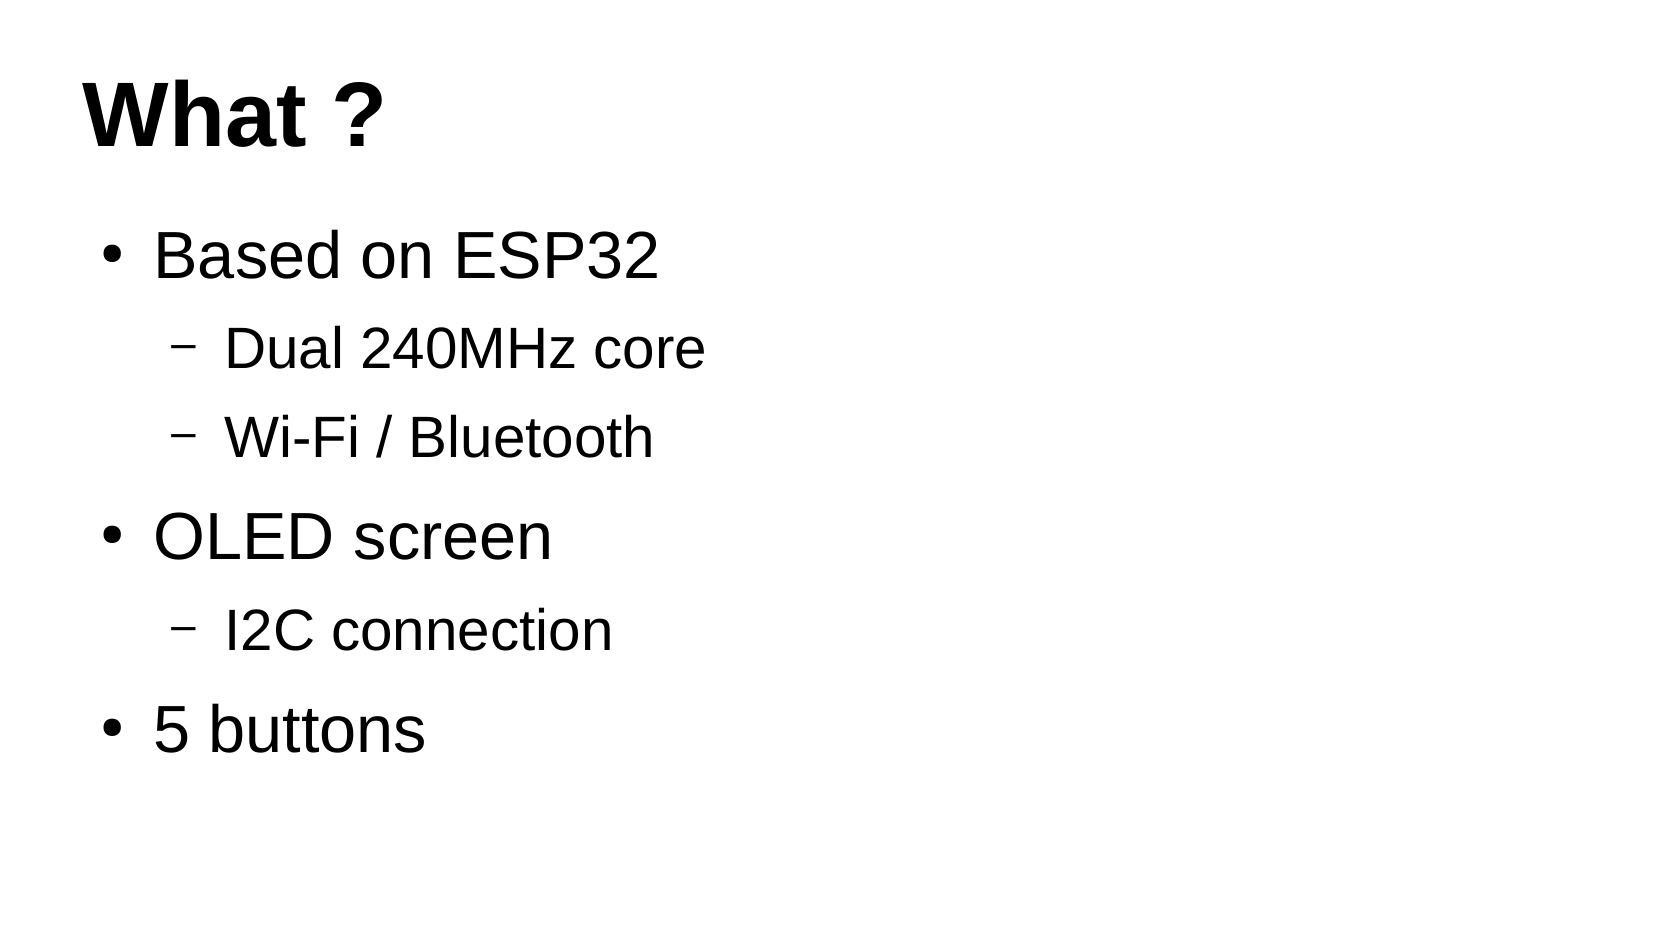

# What ?
Based on ESP32
Dual 240MHz core
Wi-Fi / Bluetooth
OLED screen
I2C connection
5 buttons